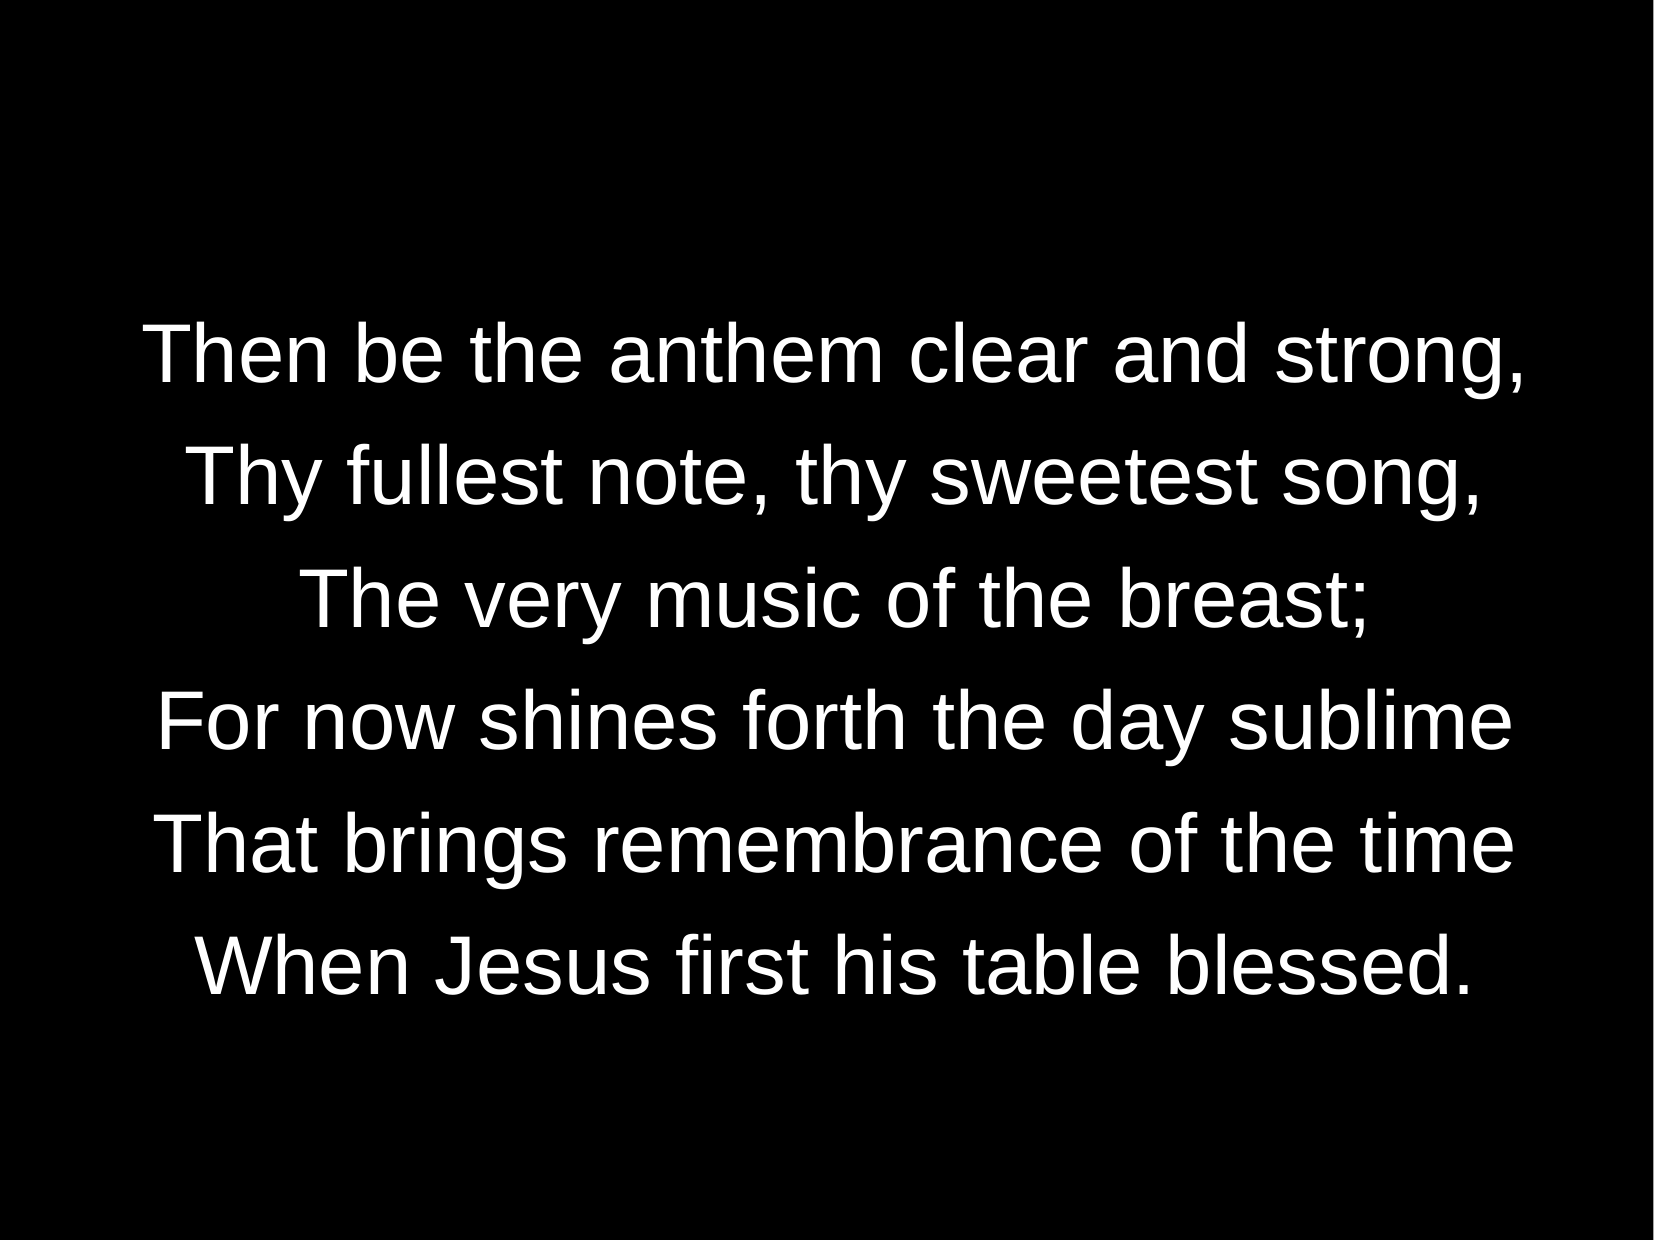

#
Then be the anthem clear and strong,
Thy fullest note, thy sweetest song,
The very music of the breast;
For now shines forth the day sublime
That brings remembrance of the time
When Jesus first his table blessed.